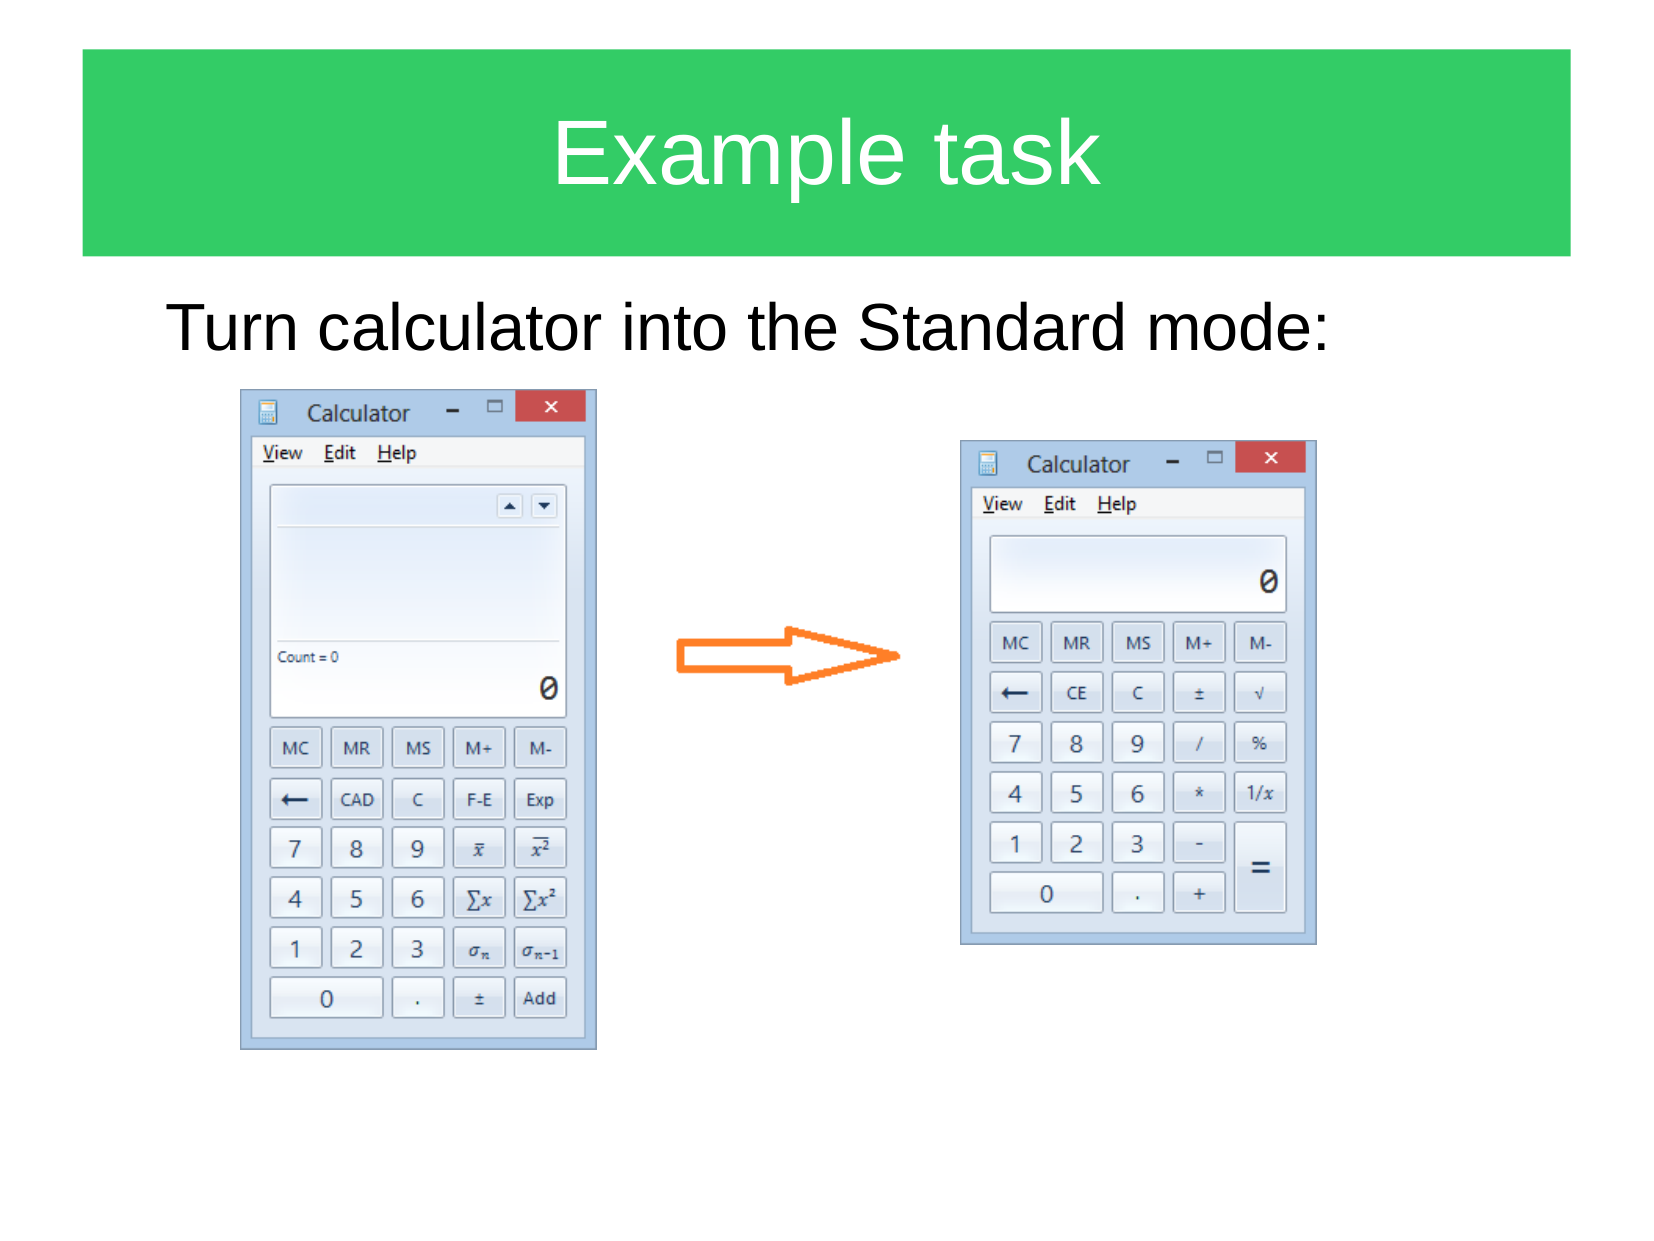

# Example task
Turn calculator into the Standard mode: